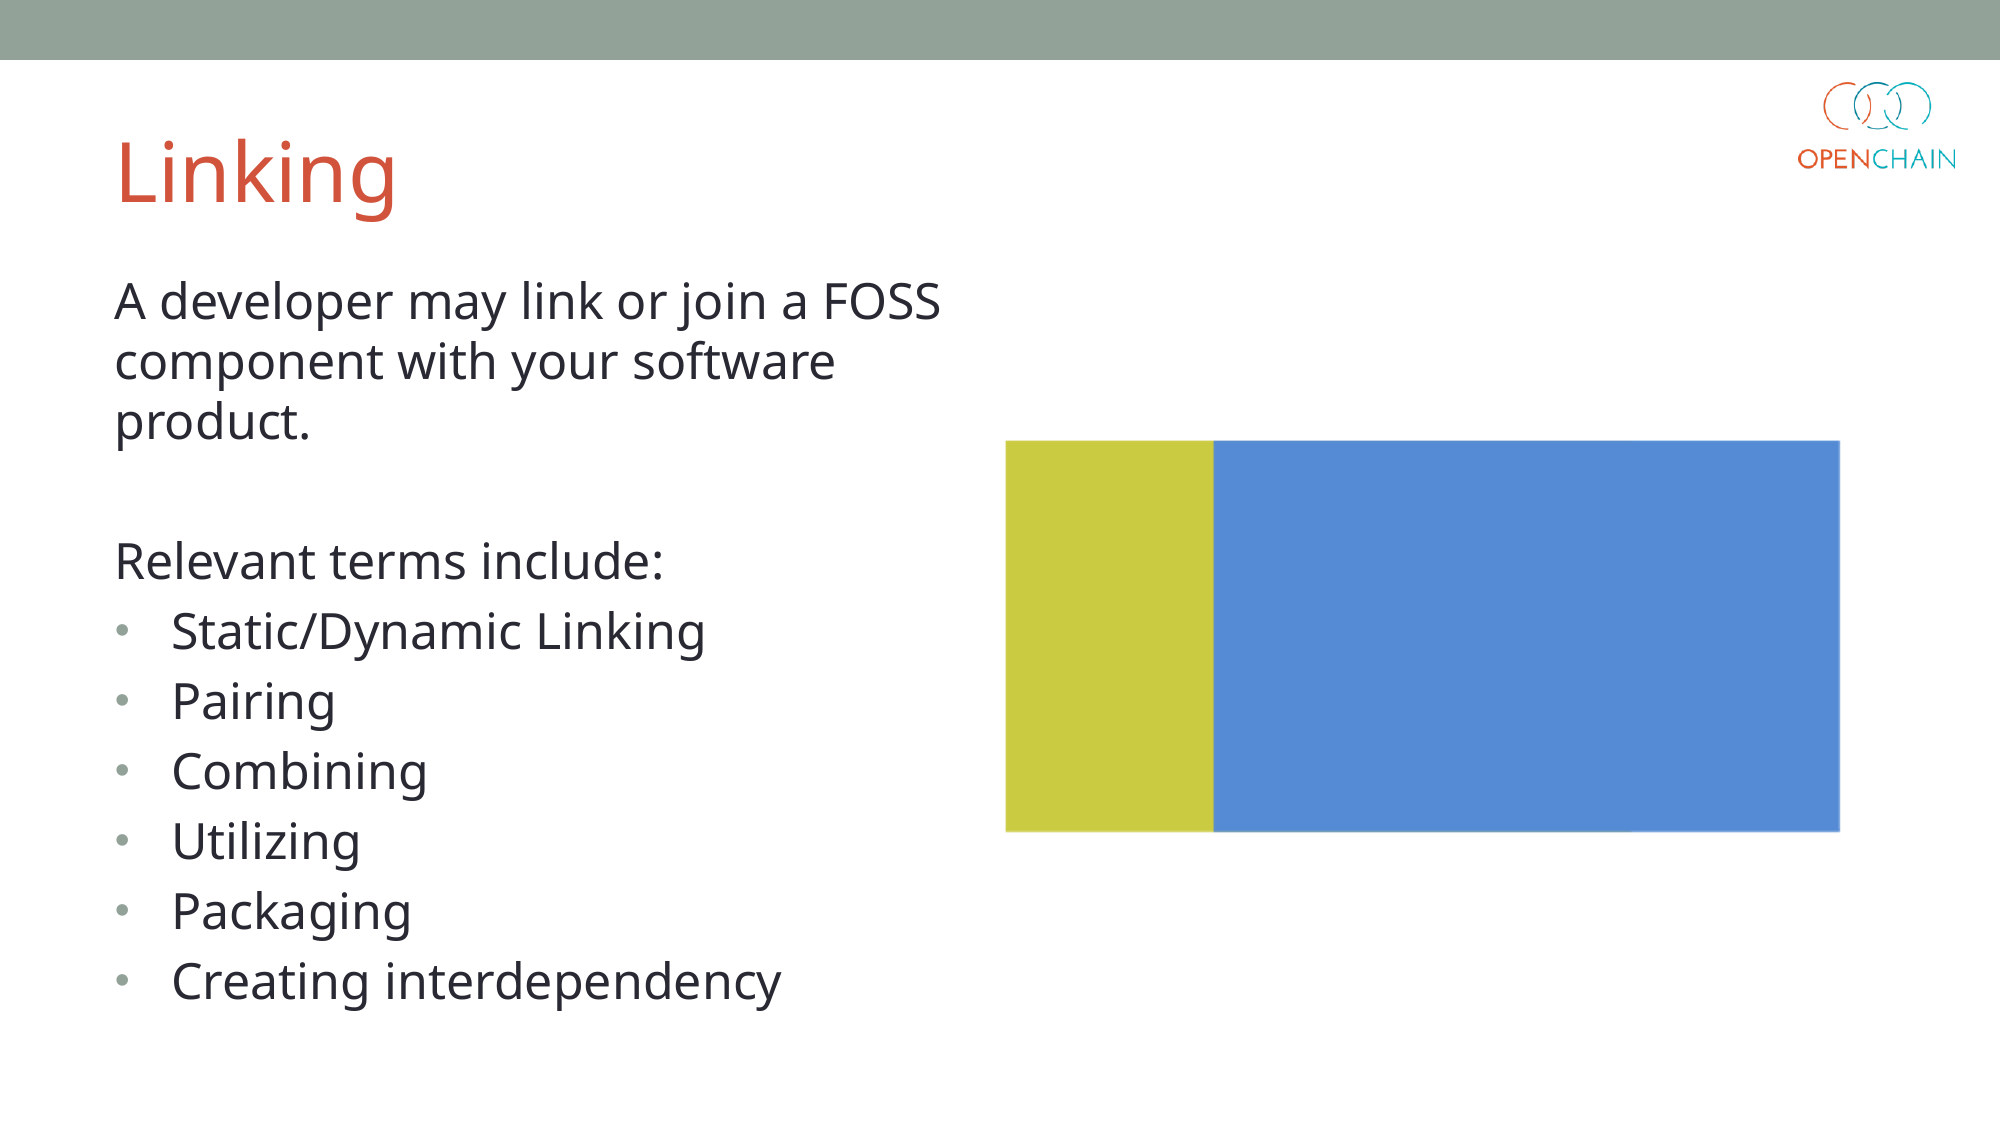

Linking
A developer may link or join a FOSS component with your software product.
Relevant terms include:
Static/Dynamic Linking
Pairing
Combining
Utilizing
Packaging
Creating interdependency